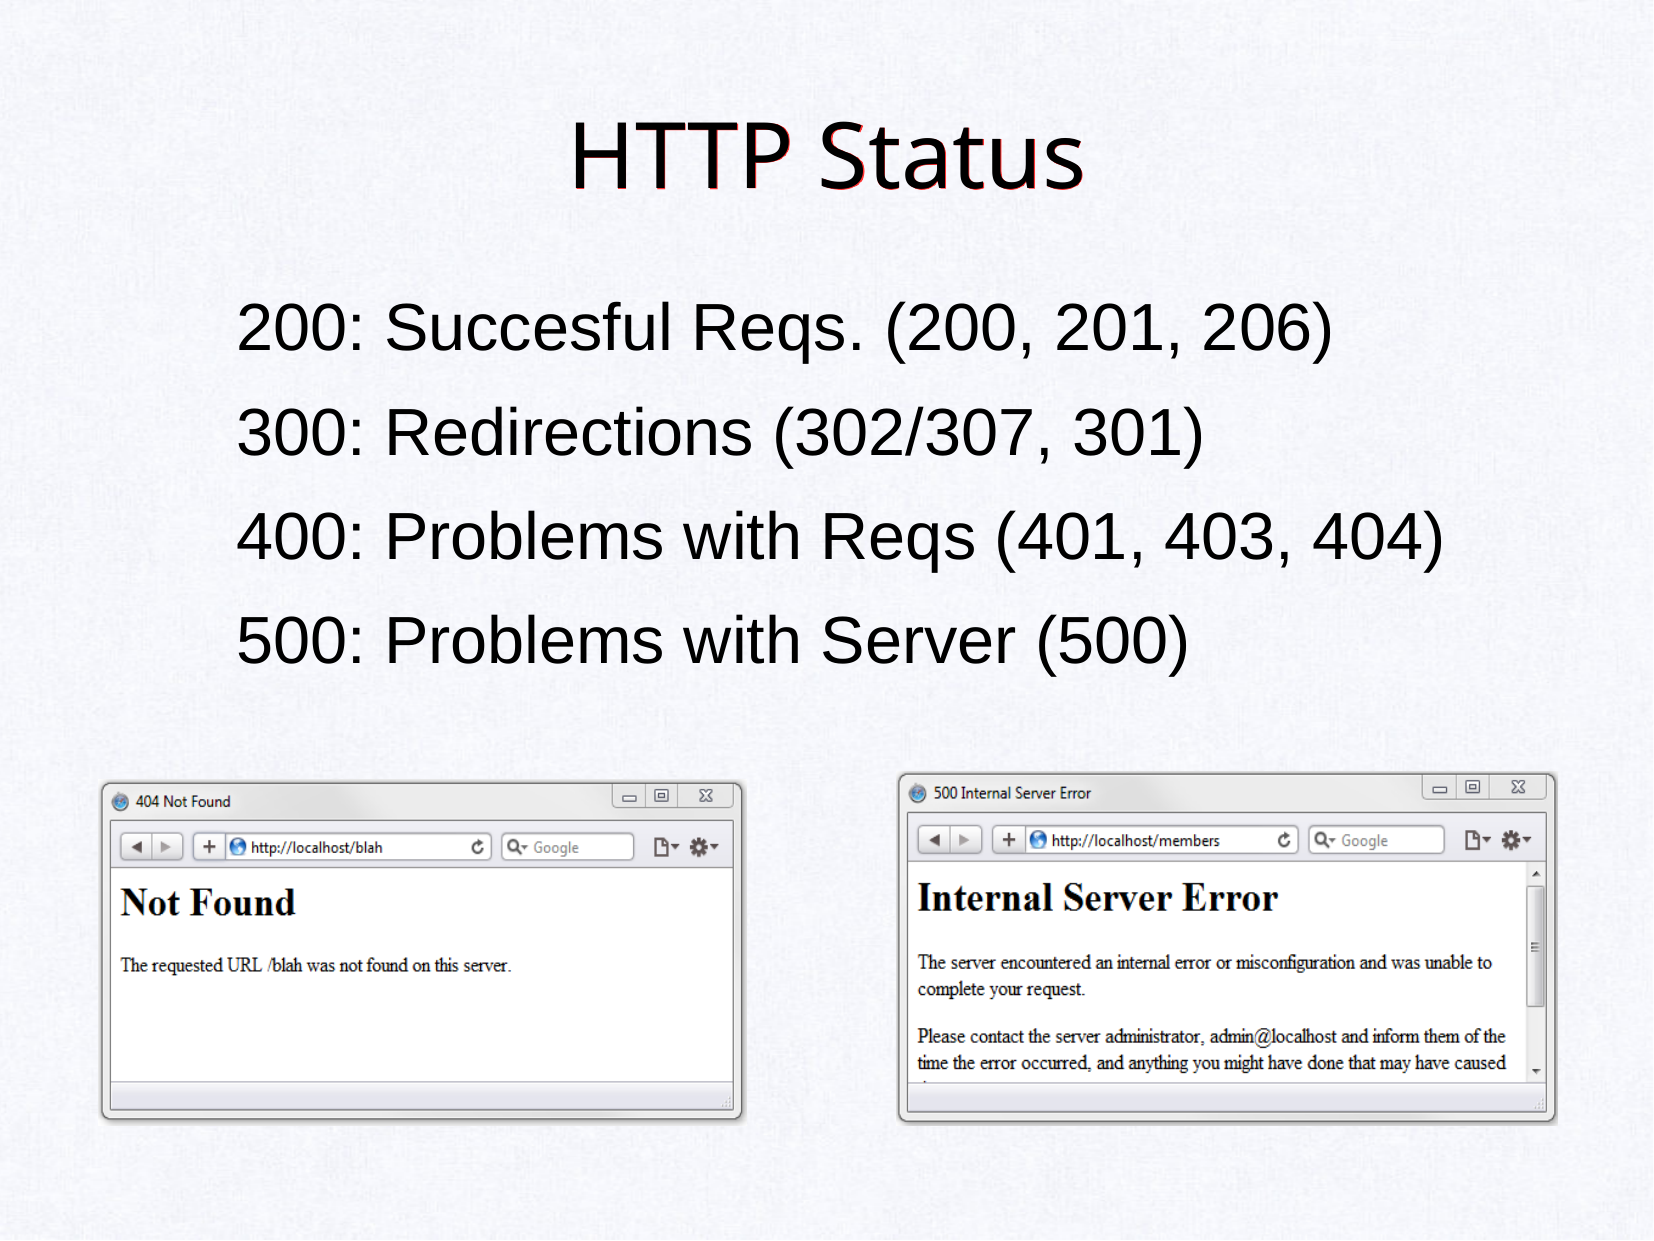

# HTTP Status
200: Succesful Reqs. (200, 201, 206)
300: Redirections (302/307, 301)
400: Problems with Reqs (401, 403, 404)
500: Problems with Server (500)